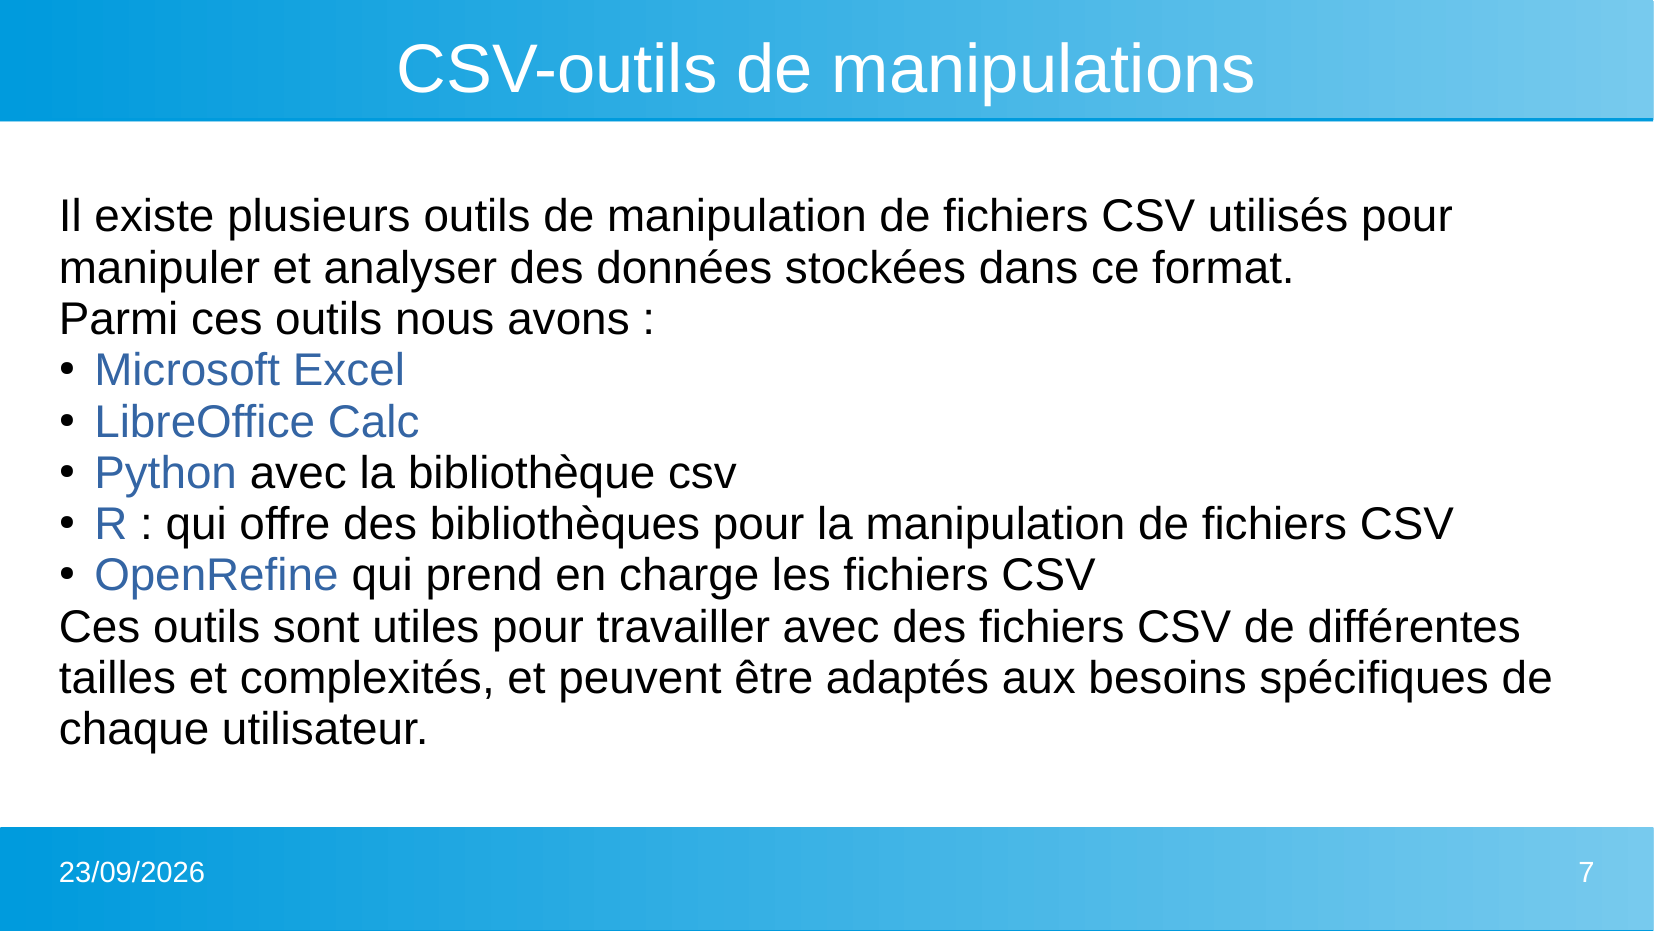

# CSV-outils de manipulations
Il existe plusieurs outils de manipulation de fichiers CSV utilisés pour manipuler et analyser des données stockées dans ce format.
Parmi ces outils nous avons :
Microsoft Excel
LibreOffice Calc
Python avec la bibliothèque csv
R : qui offre des bibliothèques pour la manipulation de fichiers CSV
OpenRefine qui prend en charge les fichiers CSV
Ces outils sont utiles pour travailler avec des fichiers CSV de différentes tailles et complexités, et peuvent être adaptés aux besoins spécifiques de chaque utilisateur.
7